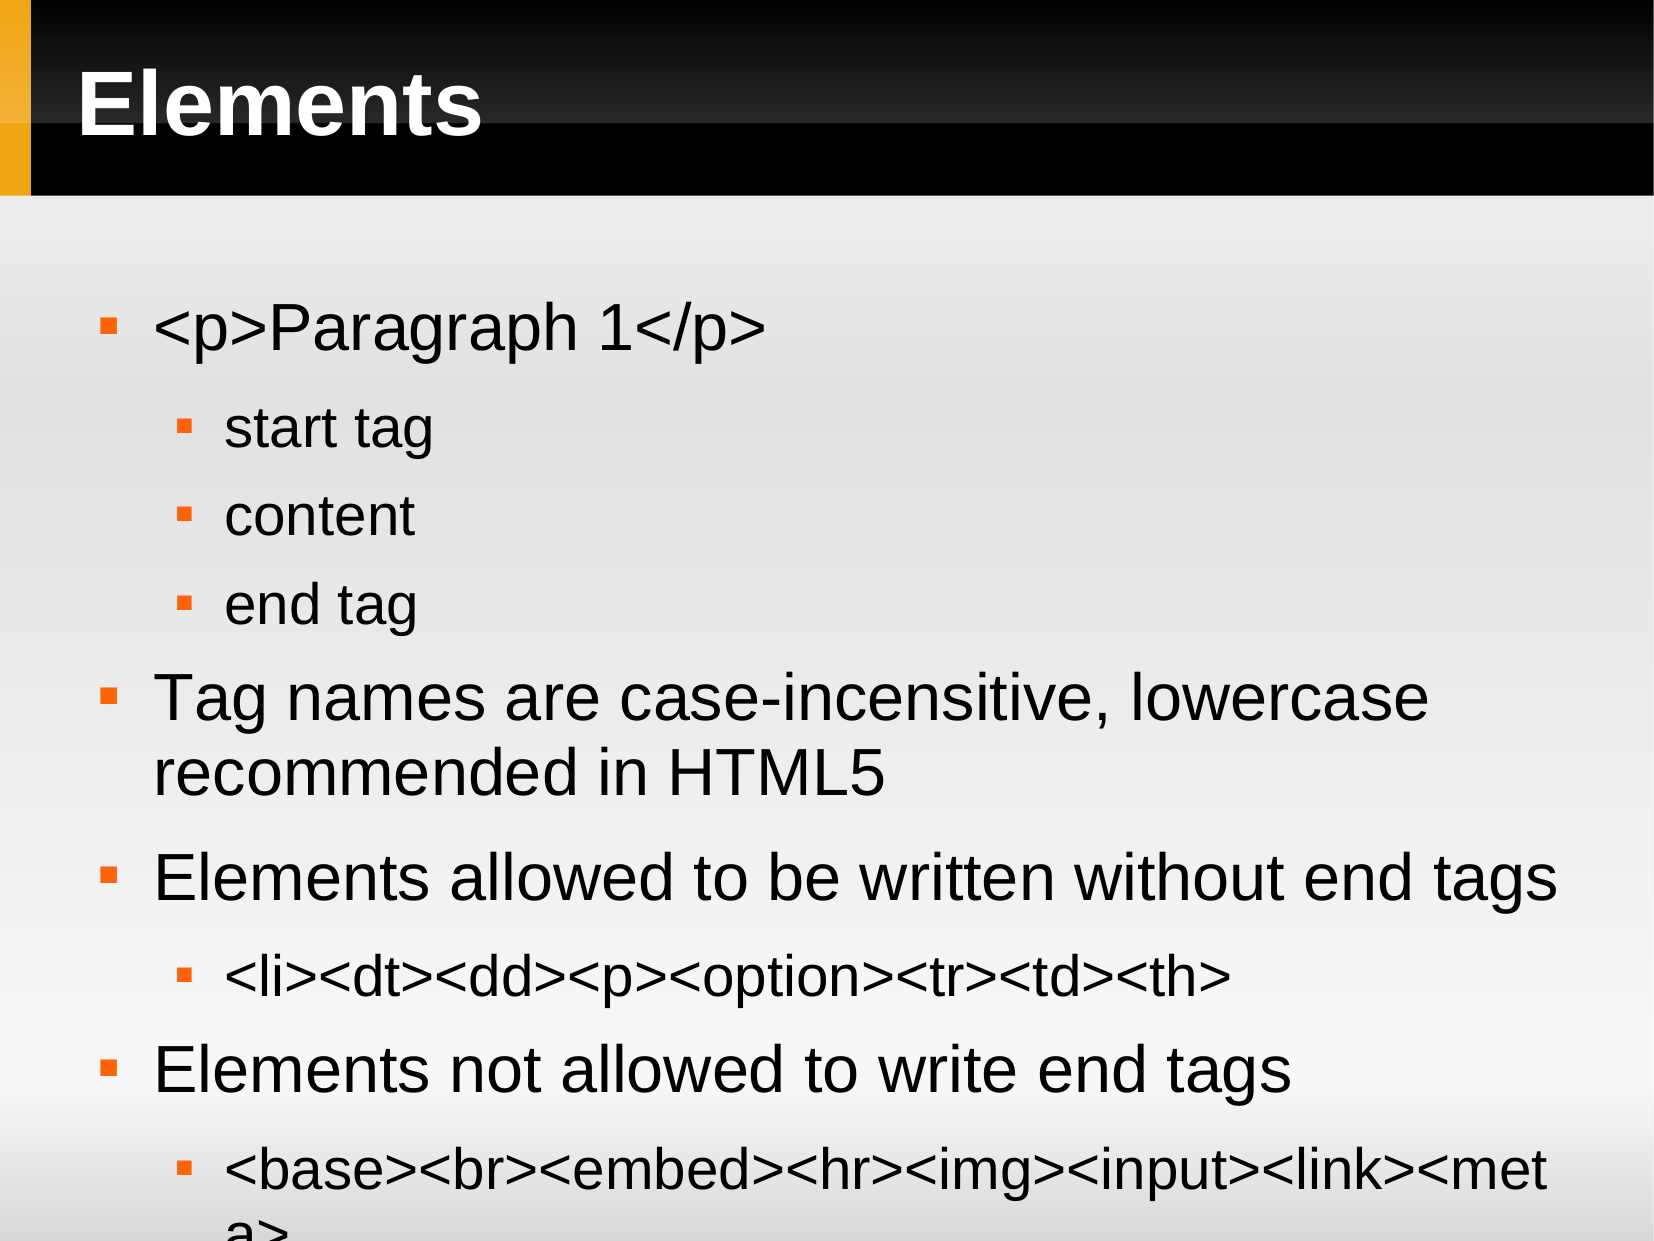

# Elements
<p>Paragraph 1</p>
start tag
content
end tag
Tag names are case-incensitive, lowercase recommended in HTML5
Elements allowed to be written without end tags
<li><dt><dd><p><option><tr><td><th>
Elements not allowed to write end tags
<base><br><embed><hr><img><input><link><meta>